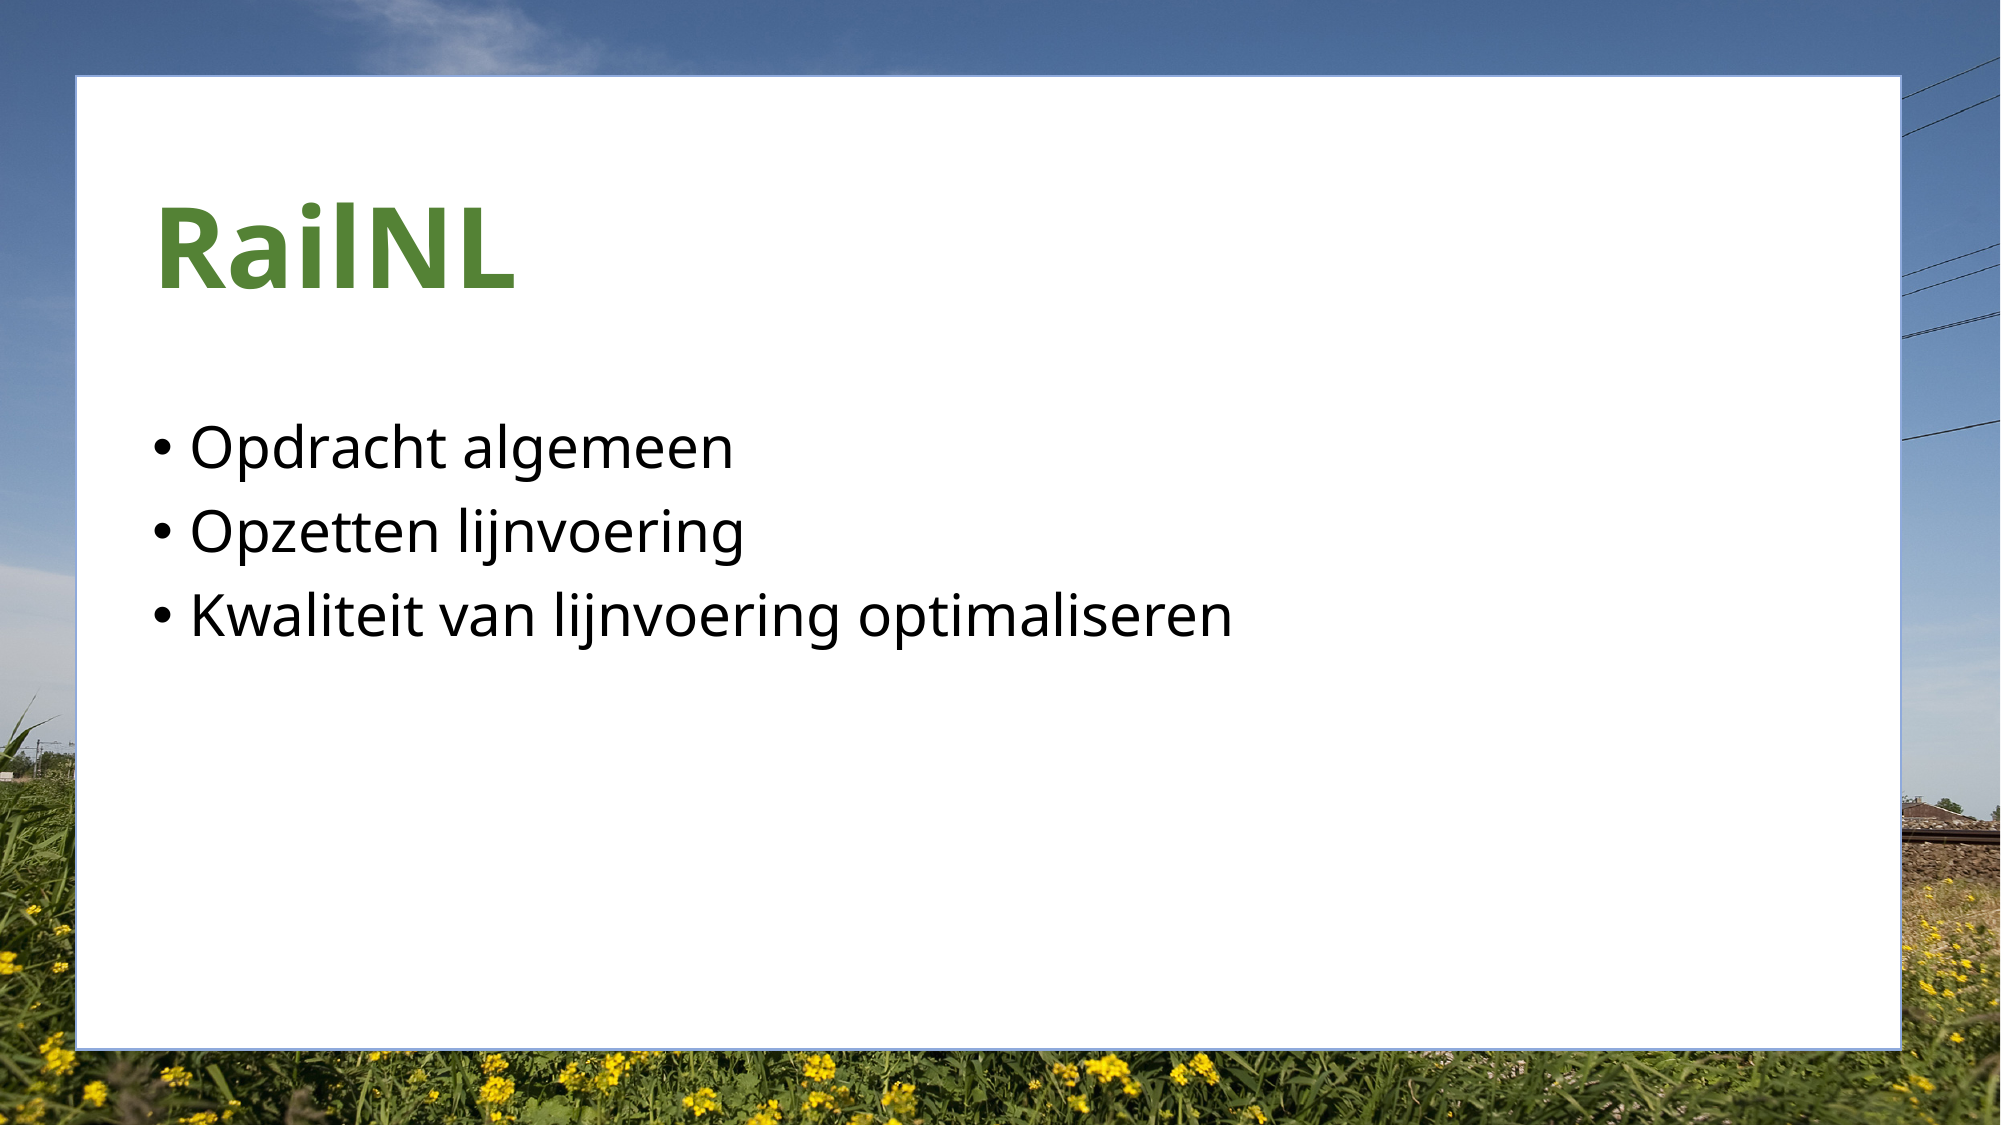

# RailNL
Opdracht algemeen
Opzetten lijnvoering
Kwaliteit van lijnvoering optimaliseren